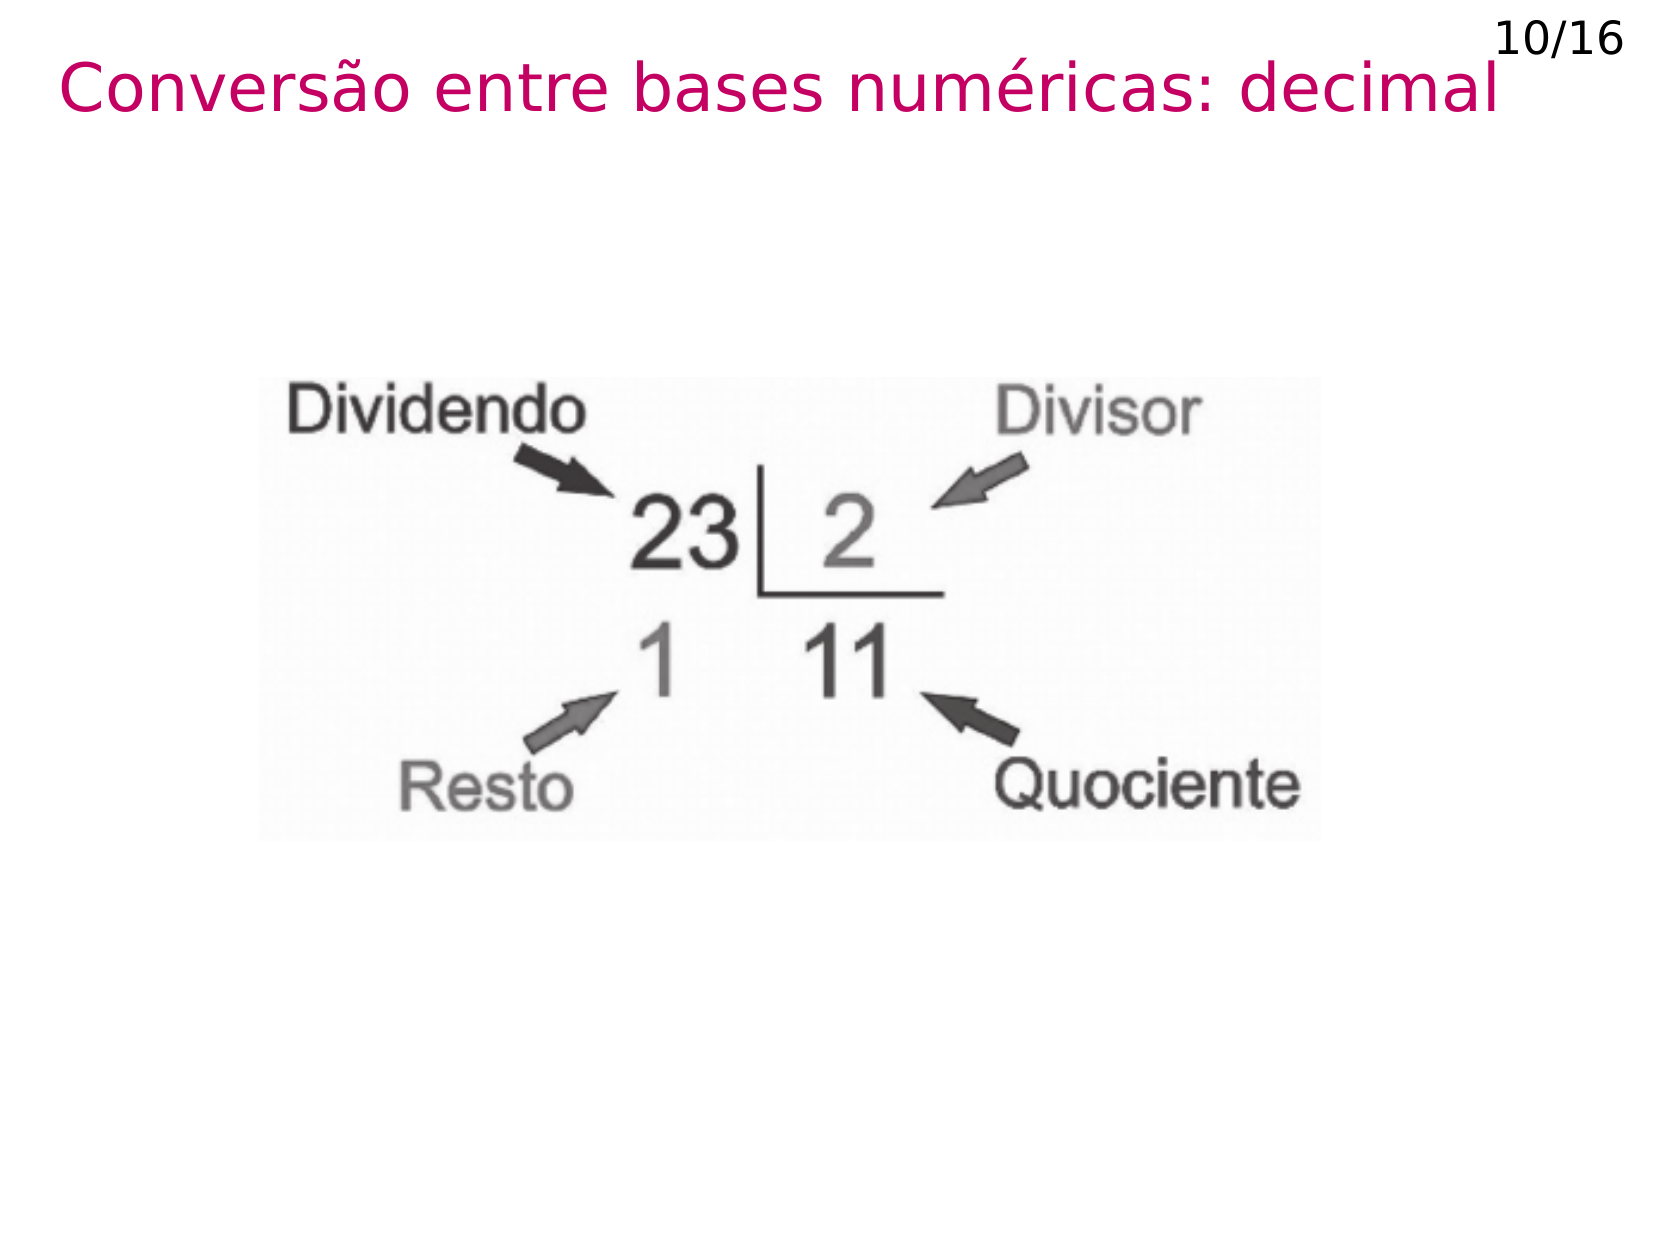

10
# Conversão entre bases numéricas: decimal